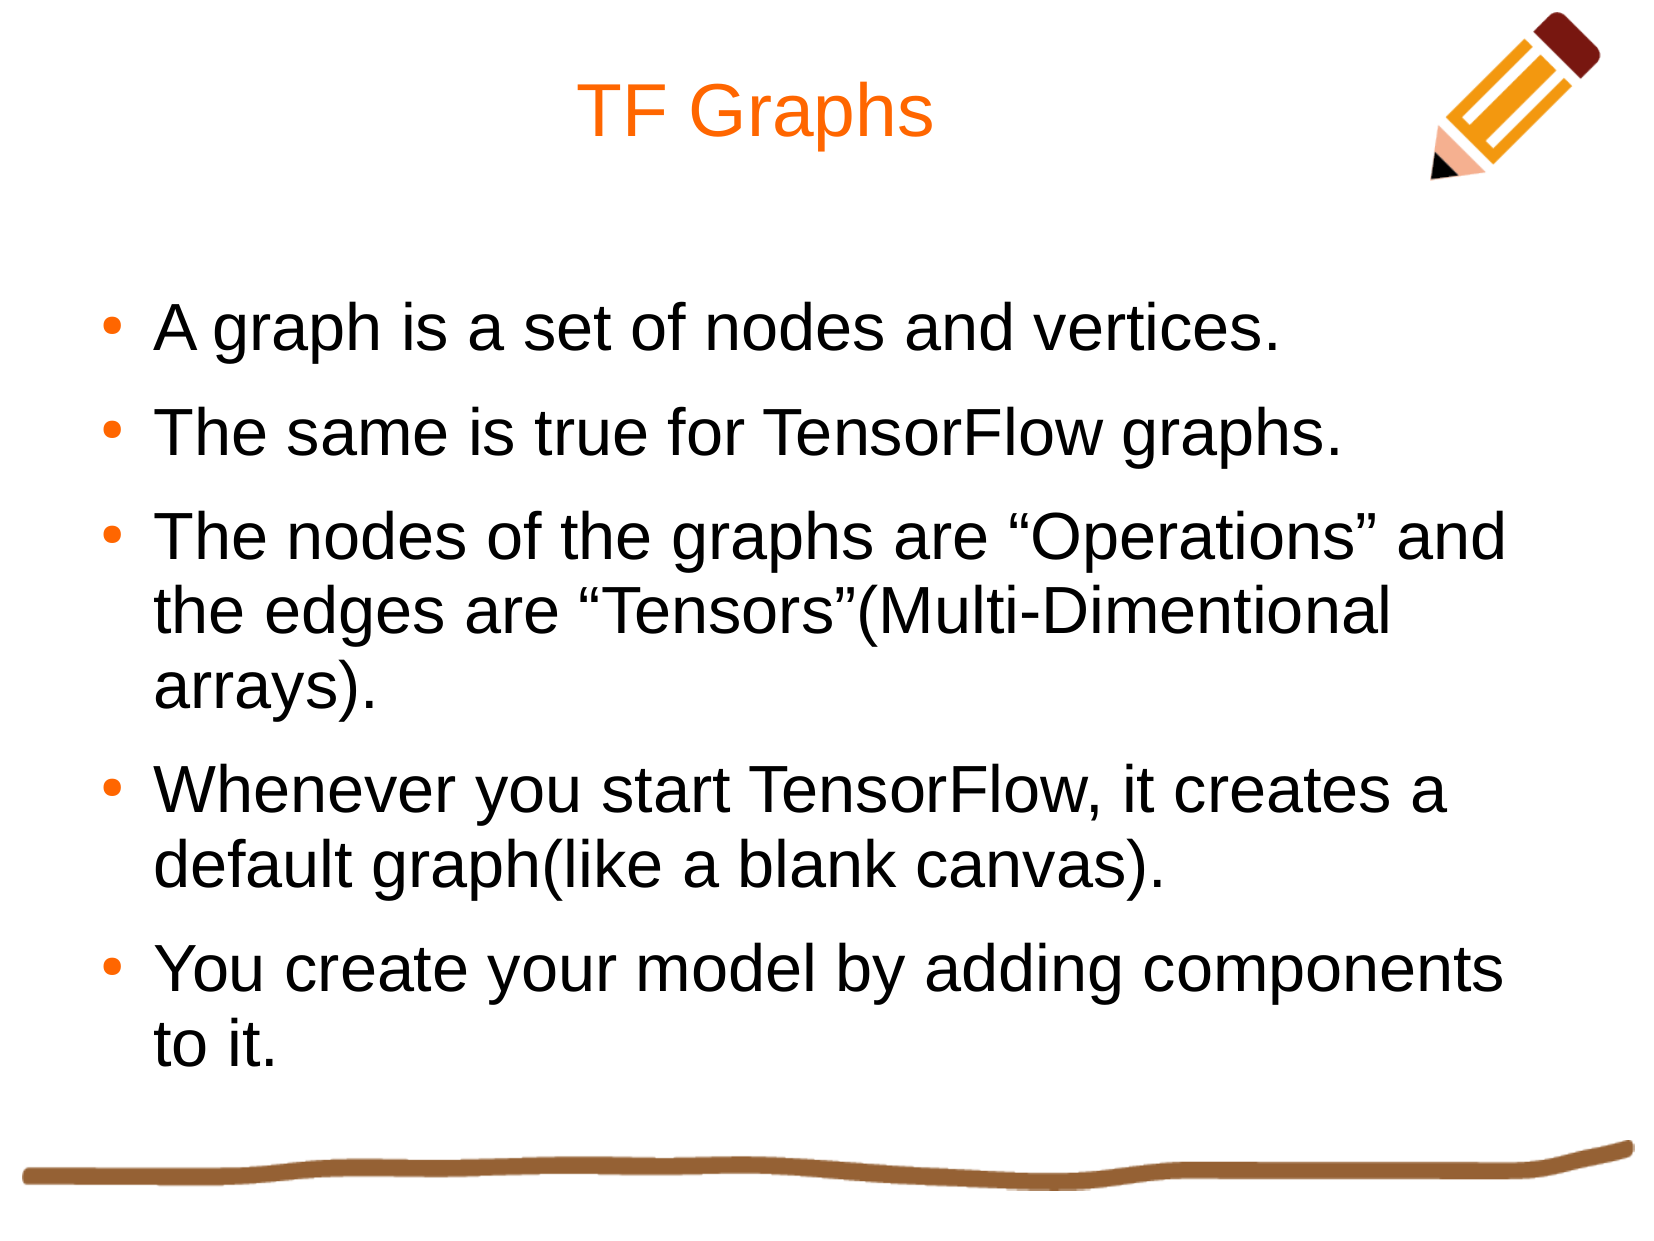

# TF Graphs
A graph is a set of nodes and vertices.
The same is true for TensorFlow graphs.
The nodes of the graphs are “Operations” and the edges are “Tensors”(Multi-Dimentional arrays).
Whenever you start TensorFlow, it creates a default graph(like a blank canvas).
You create your model by adding components to it.